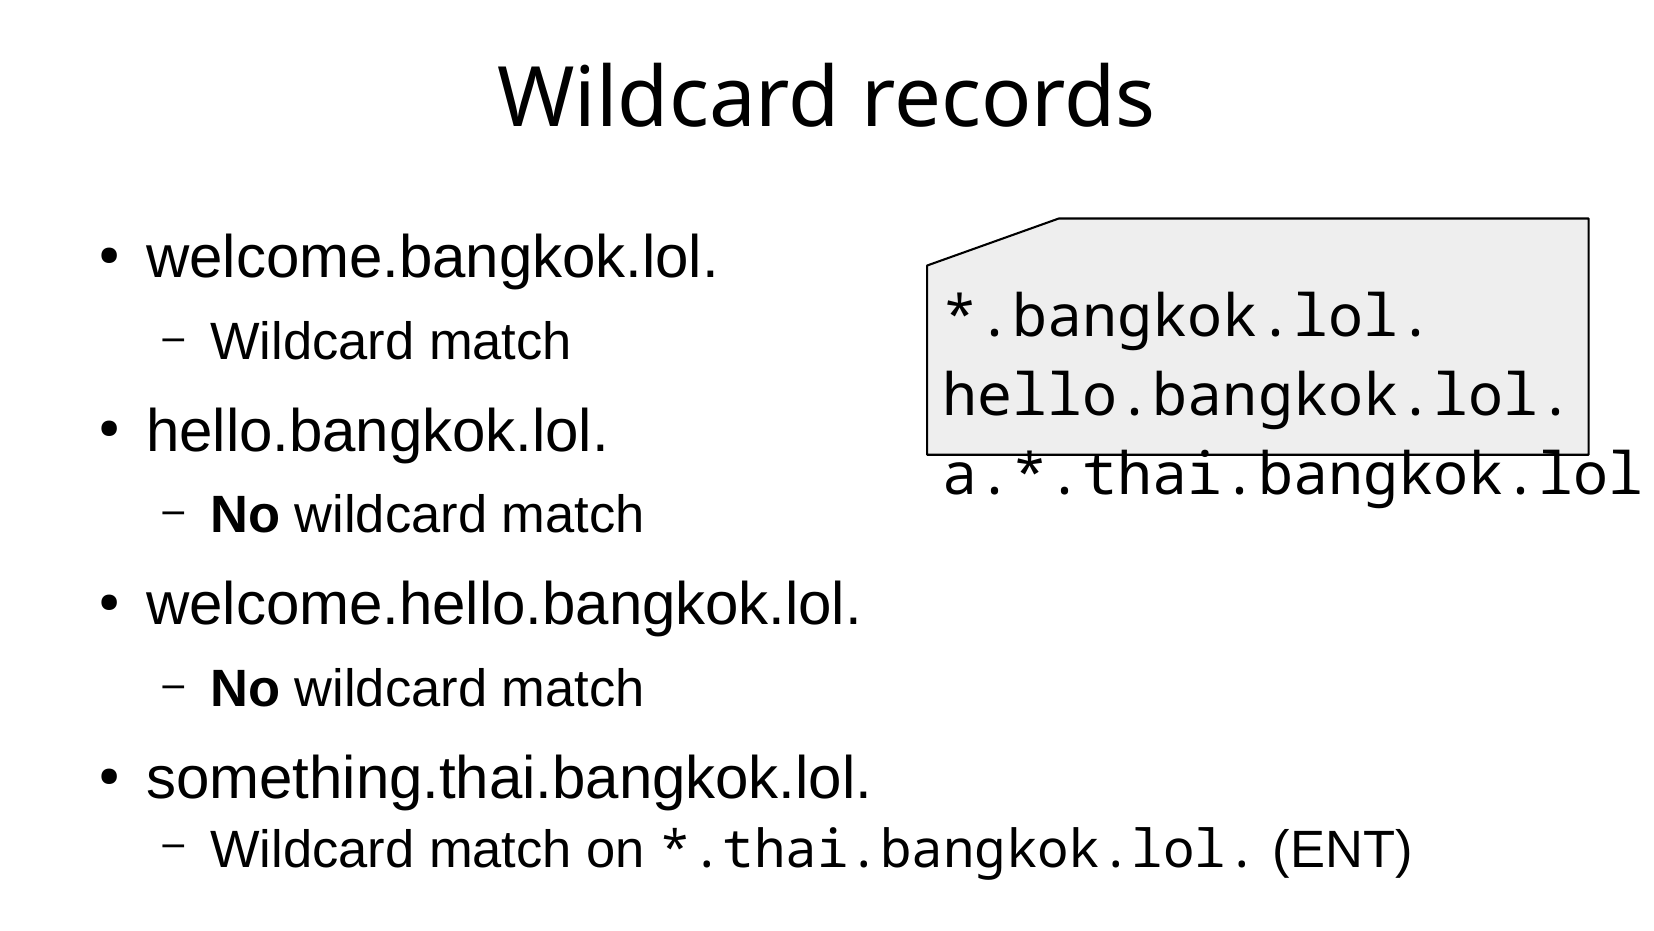

# Wildcard records
*.bangkok.lol.
hello.bangkok.lol.
a.*.thai.bangkok.lol.
welcome.bangkok.lol.
Wildcard match
hello.bangkok.lol.
No wildcard match
welcome.hello.bangkok.lol.
No wildcard match
something.thai.bangkok.lol.
Wildcard match on *.thai.bangkok.lol. (ENT)